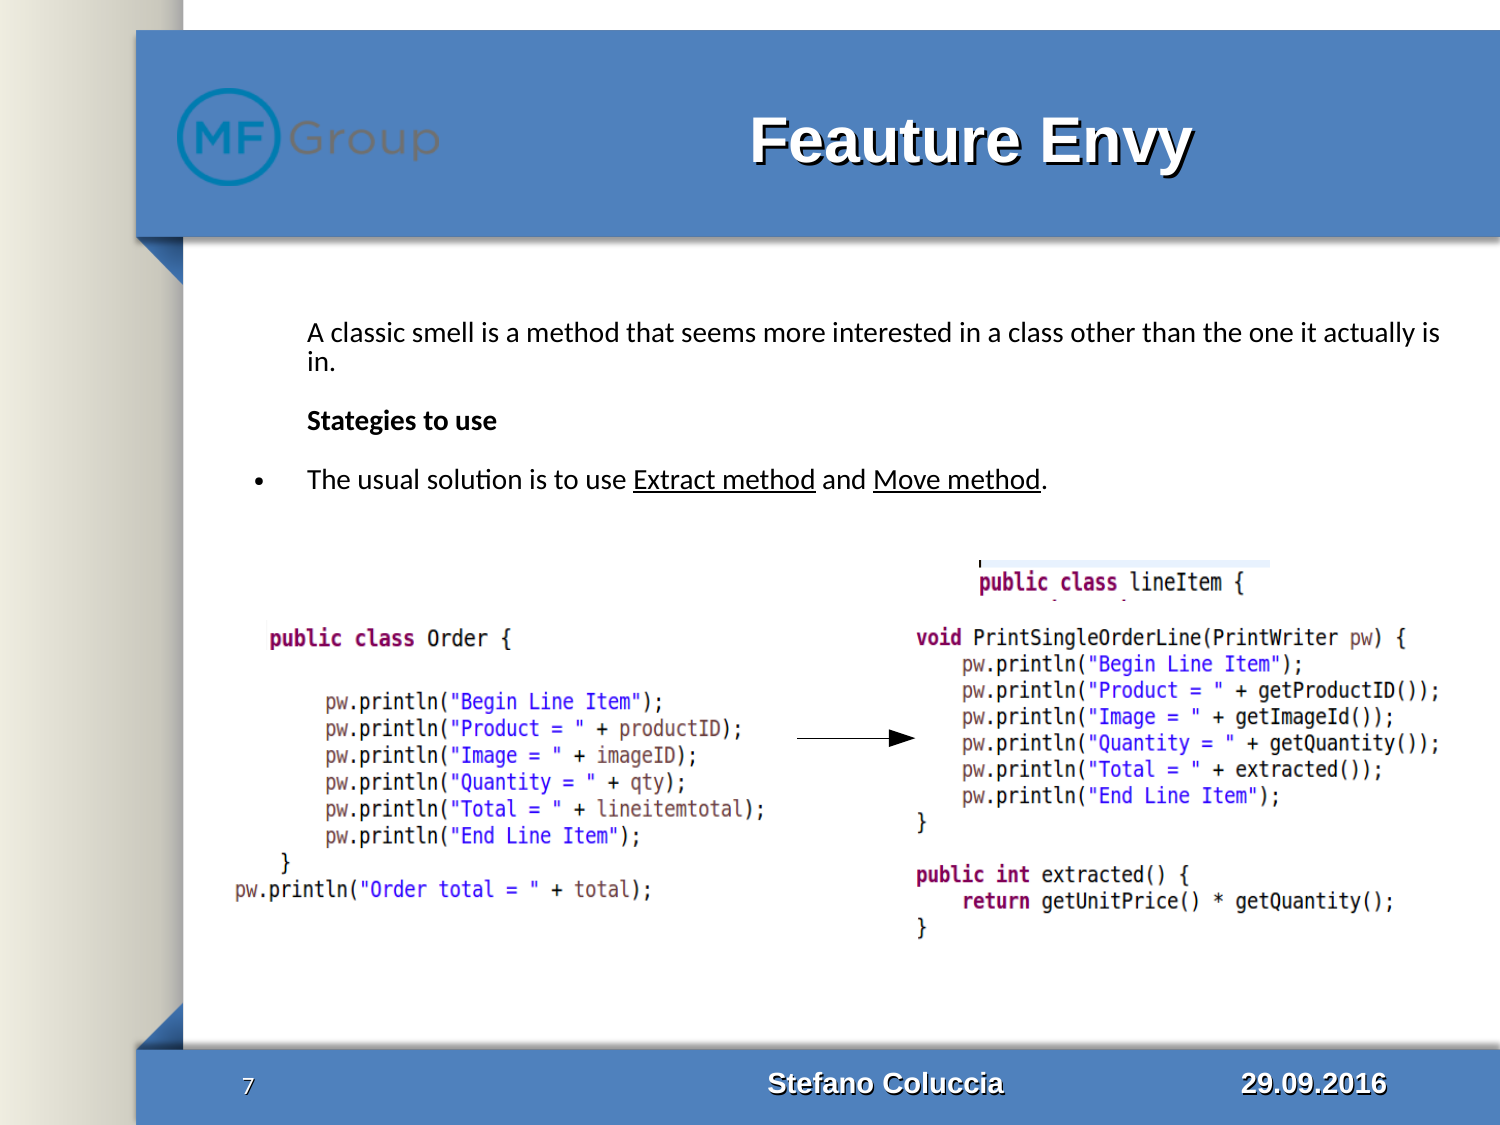

# Feauture Envy
A classic smell is a method that seems more interested in a class other than the one it actually is in.
Stategies to use
The usual solution is to use Extract method and Move method.
7
Stefano Coluccia
29.09.2016